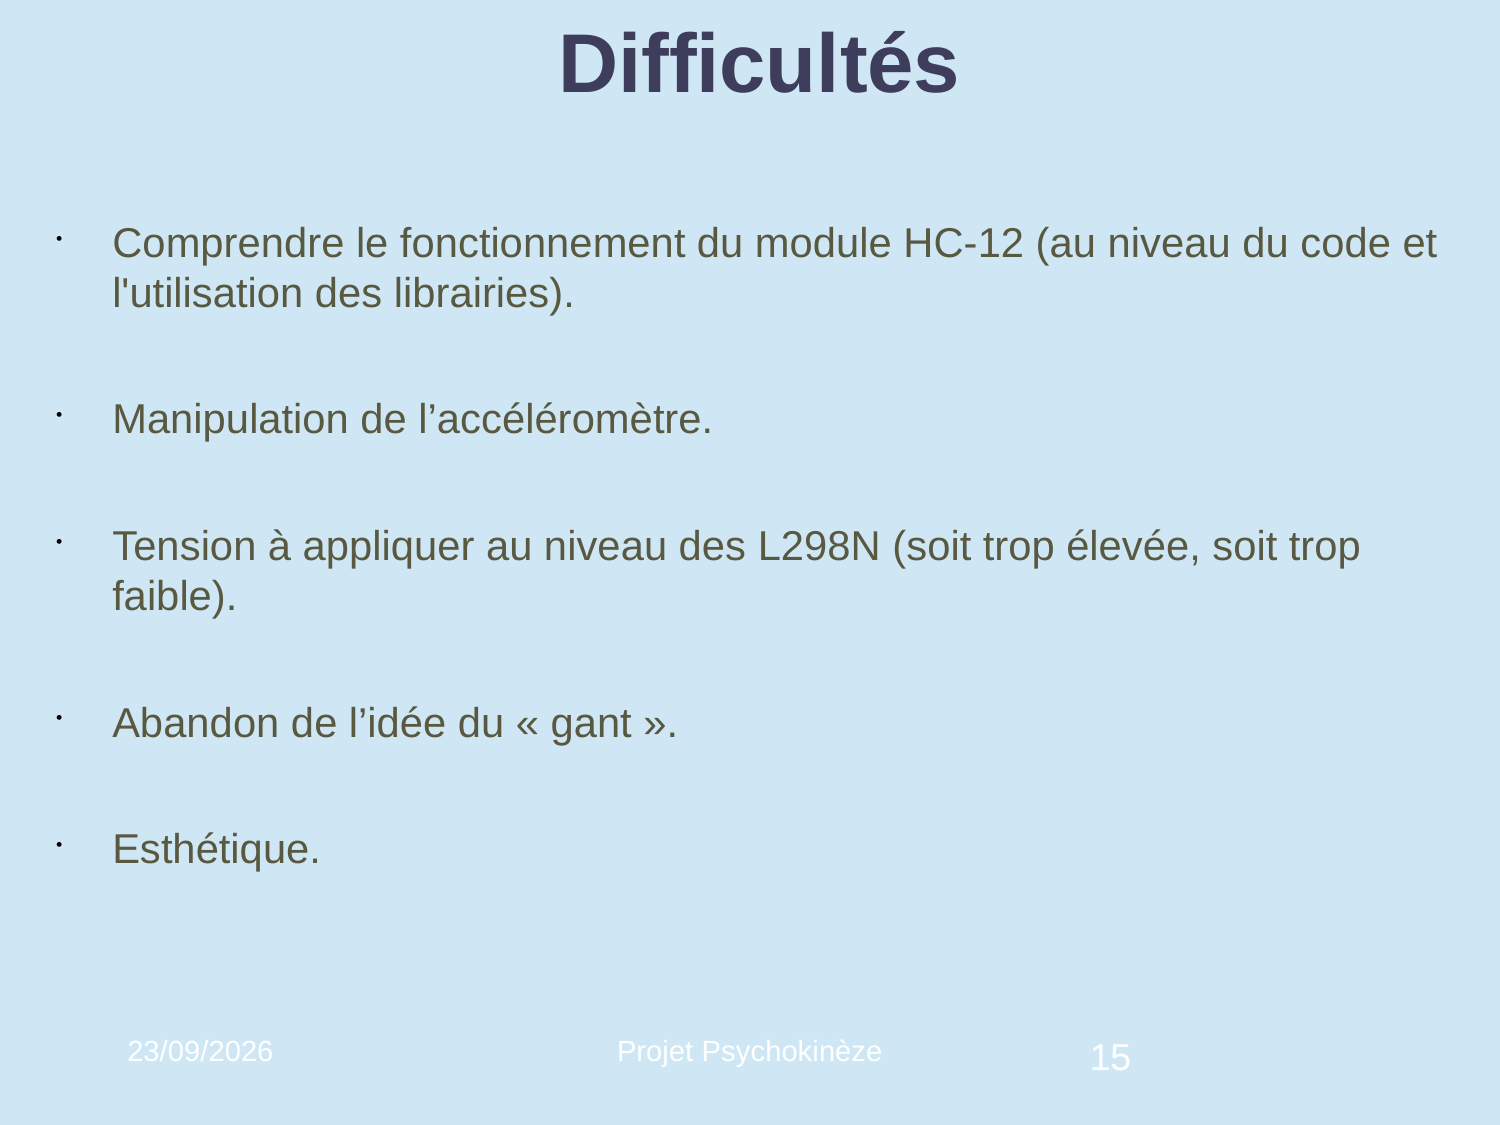

# Difficultés
Comprendre le fonctionnement du module HC-12 (au niveau du code et l'utilisation des librairies).
Manipulation de l’accéléromètre.
Tension à appliquer au niveau des L298N (soit trop élevée, soit trop faible).
Abandon de l’idée du « gant ».
Esthétique.